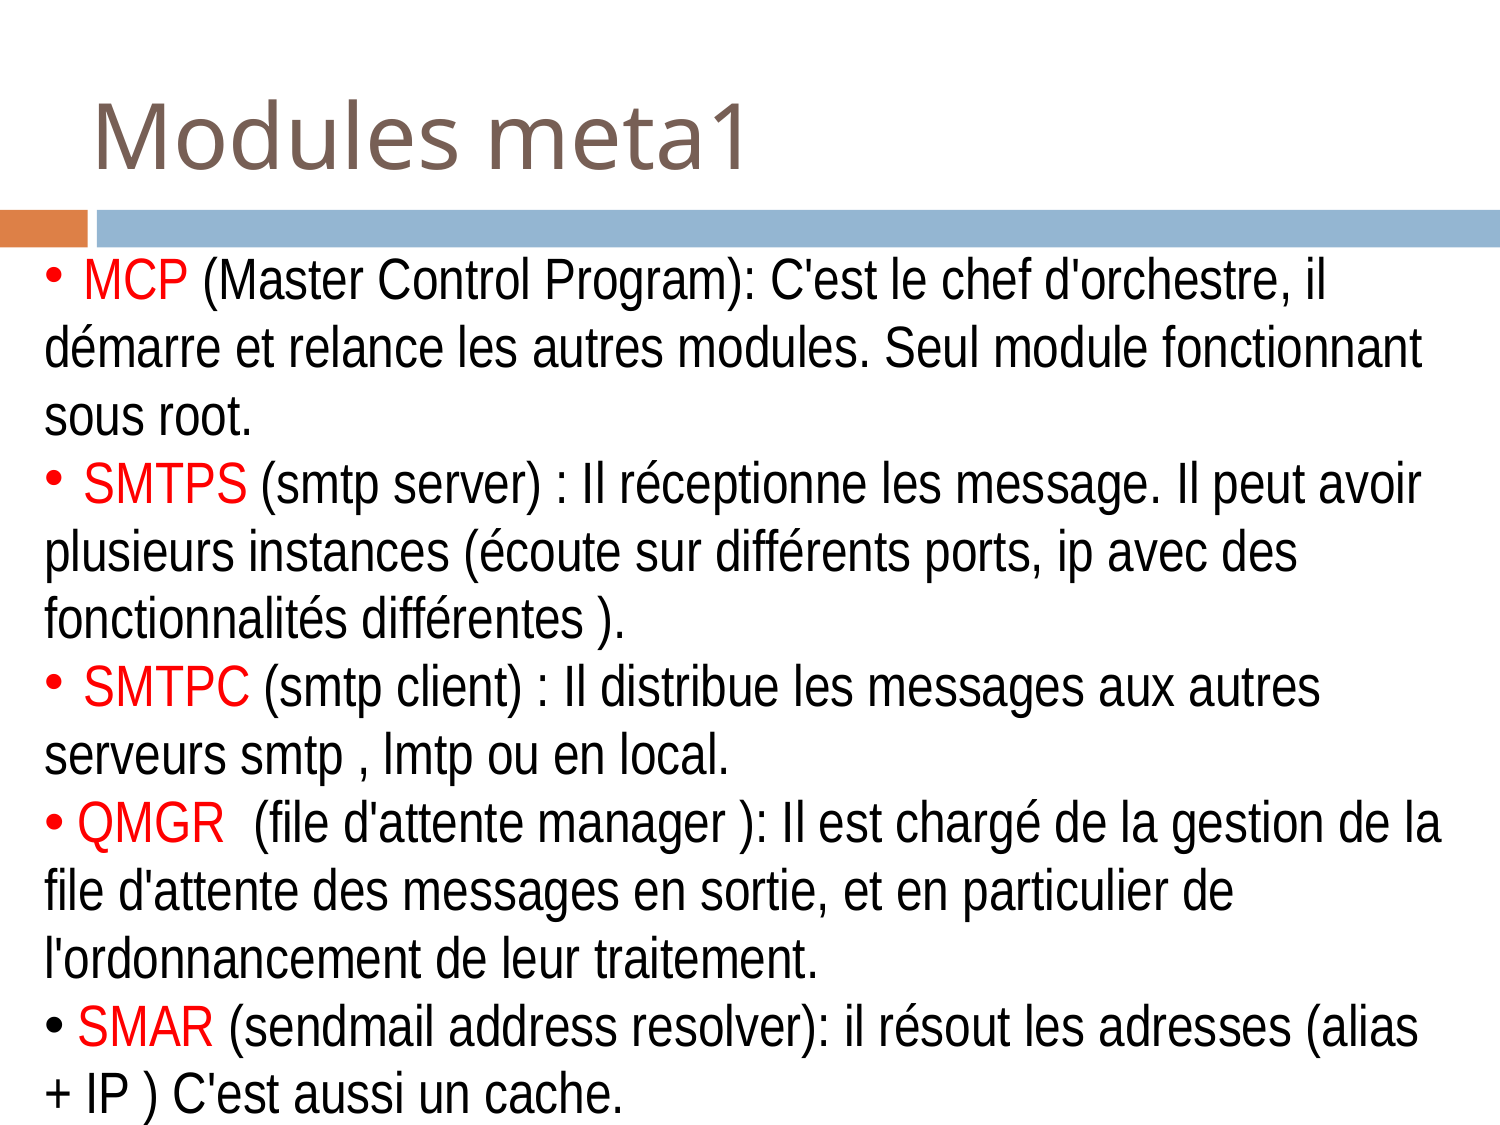

# Modules meta1
 MCP (Master Control Program): C'est le chef d'orchestre, il démarre et relance les autres modules. Seul module fonctionnant sous root.
 SMTPS (smtp server) : Il réceptionne les message. Il peut avoir plusieurs instances (écoute sur différents ports, ip avec des fonctionnalités différentes ).
 SMTPC (smtp client) : Il distribue les messages aux autres serveurs smtp , lmtp ou en local.
 QMGR (file d'attente manager ): Il est chargé de la gestion de la file d'attente des messages en sortie, et en particulier de l'ordonnancement de leur traitement.
 SMAR (sendmail address resolver): il résout les adresses (alias + IP ) C'est aussi un cache.